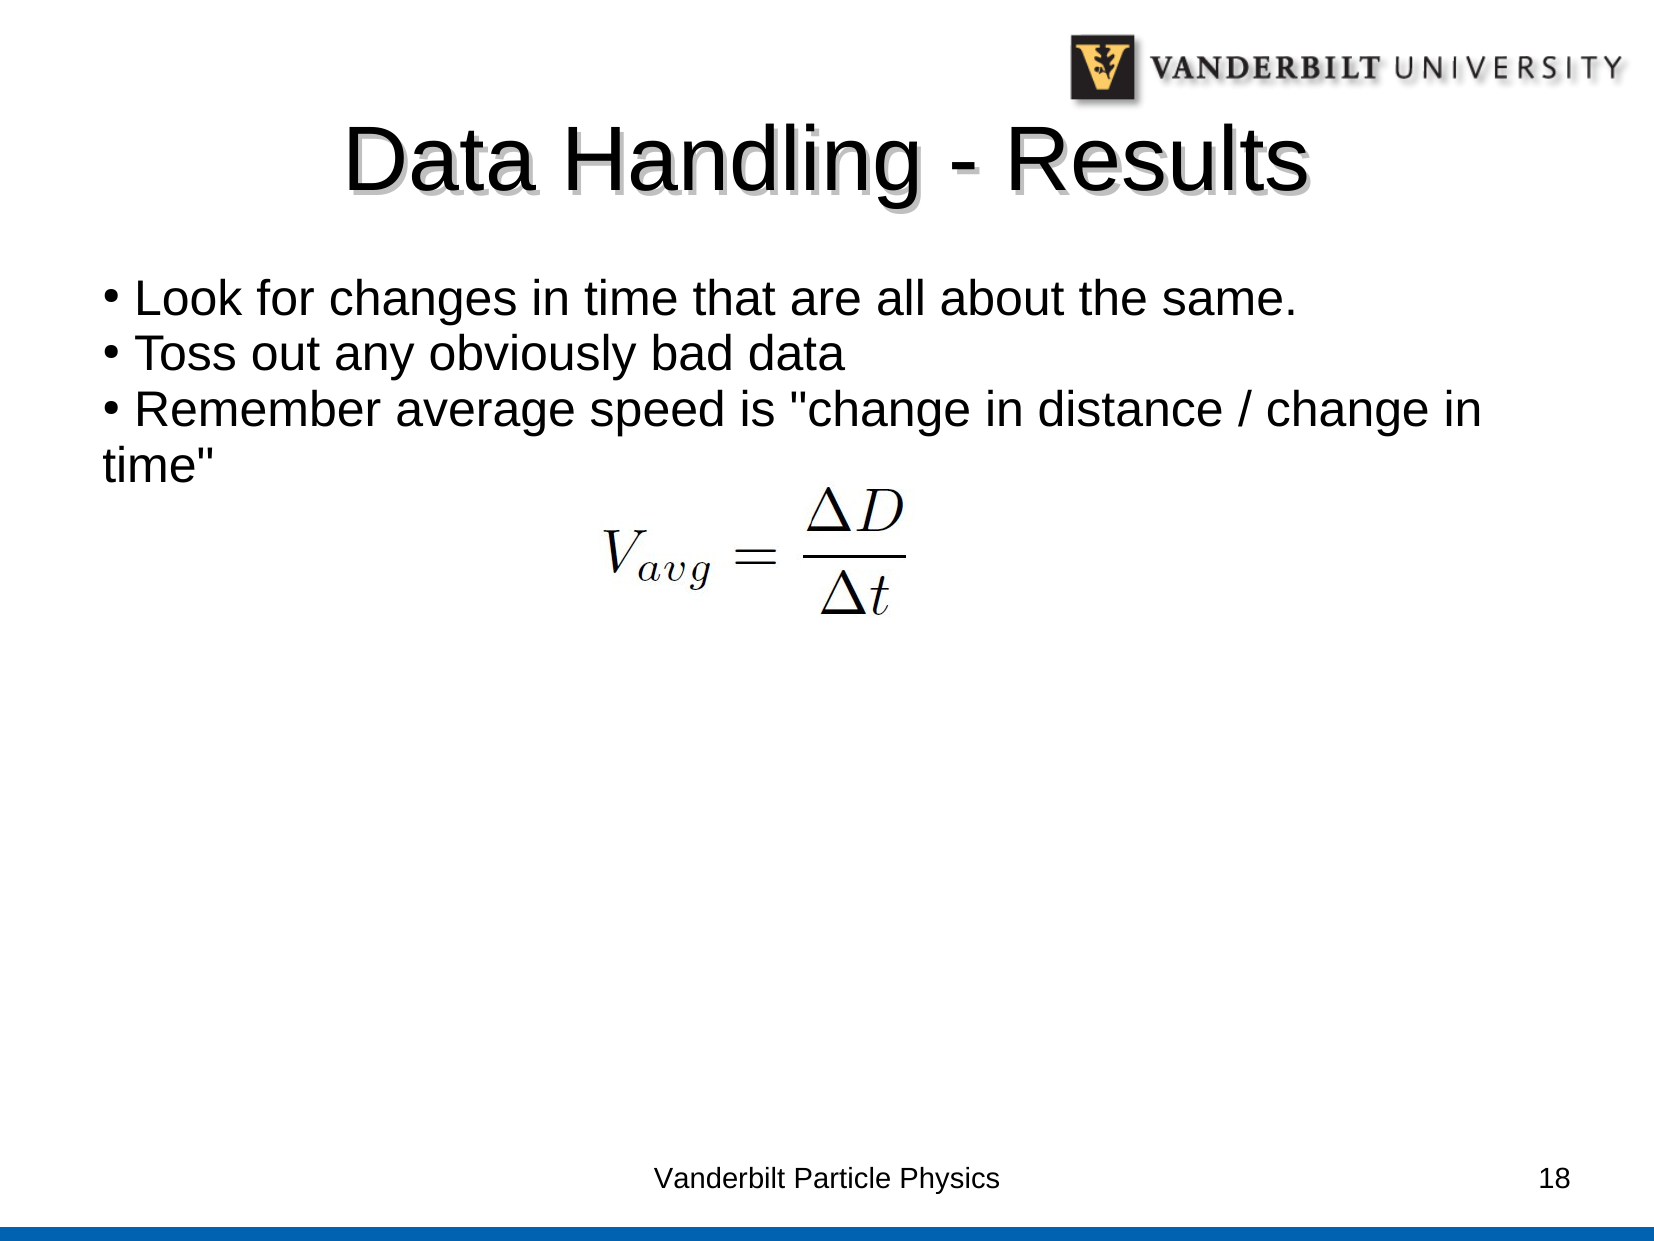

# Data Handling - Results
 Look for changes in time that are all about the same.
 Toss out any obviously bad data
 Remember average speed is "change in distance / change in time"
Vanderbilt Particle Physics
18